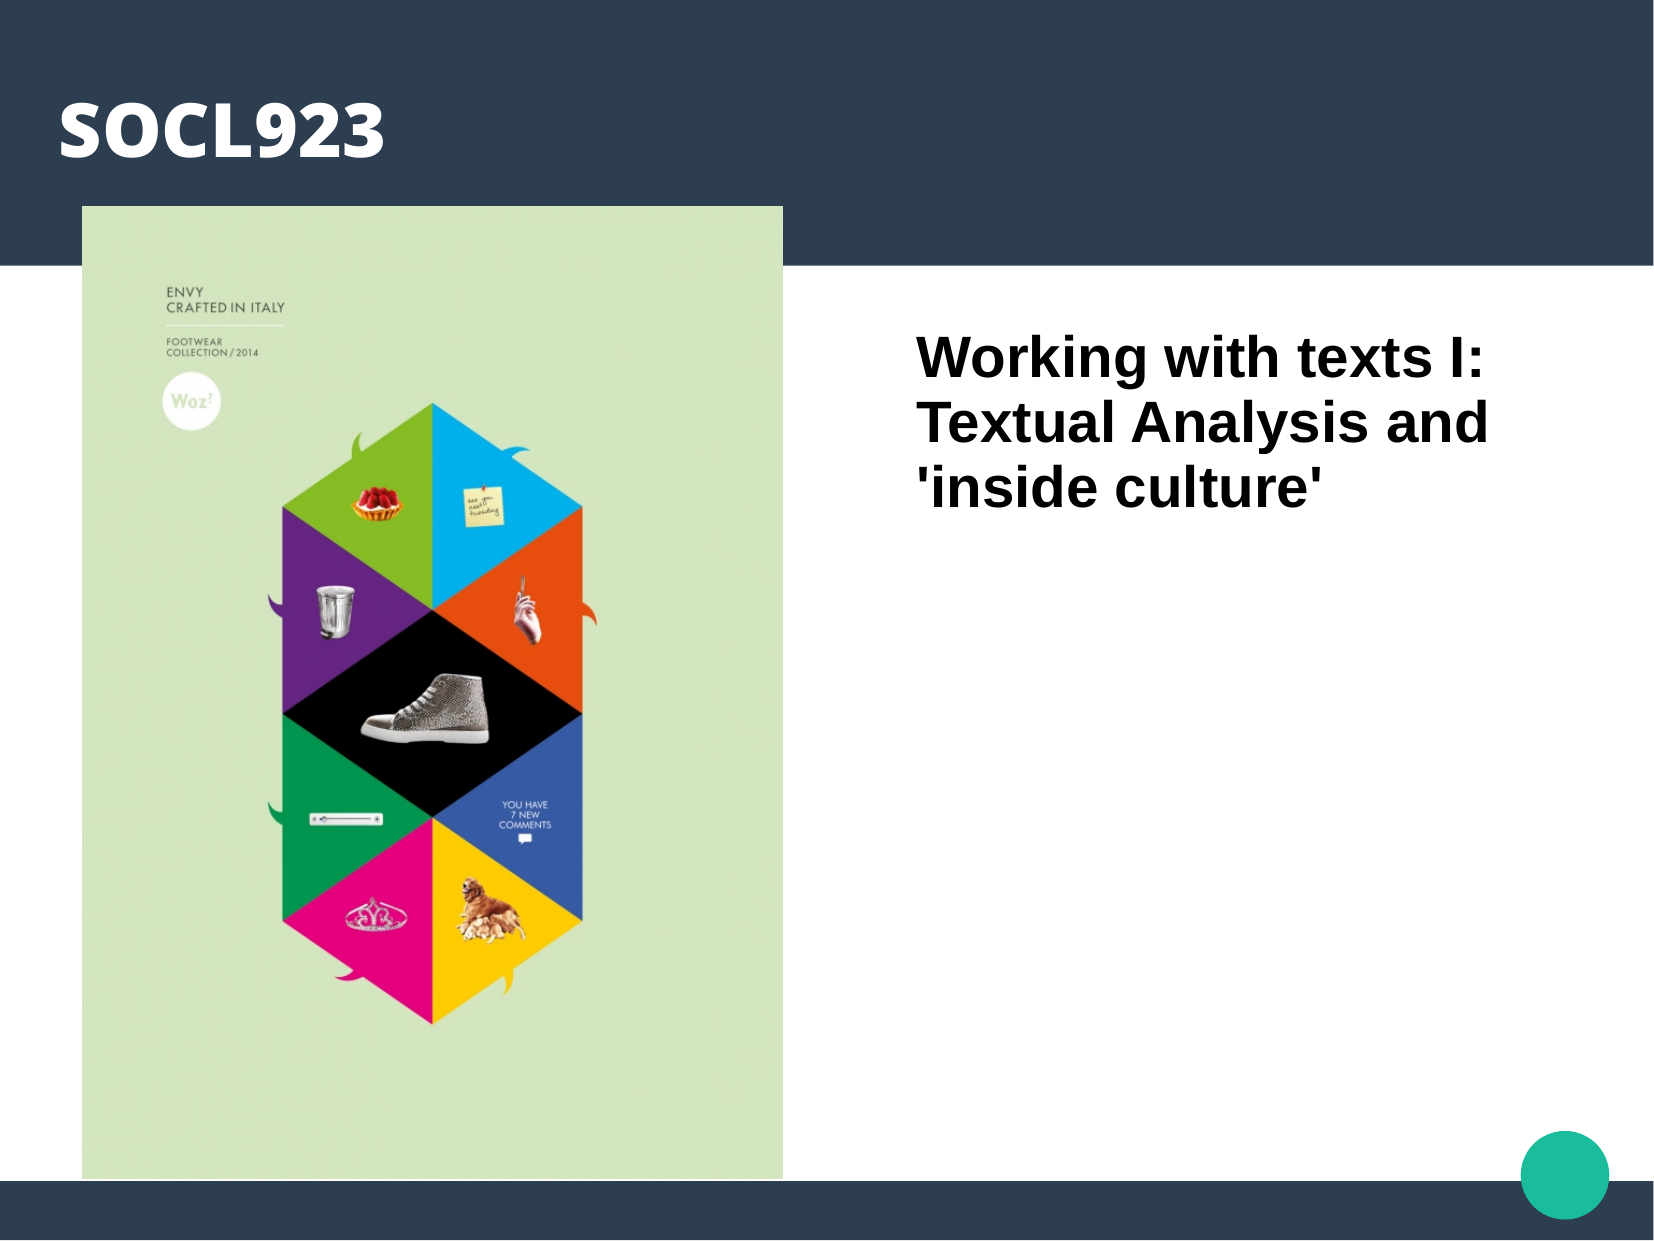

# SOCL923
Working with texts I: Textual Analysis and 'inside culture'